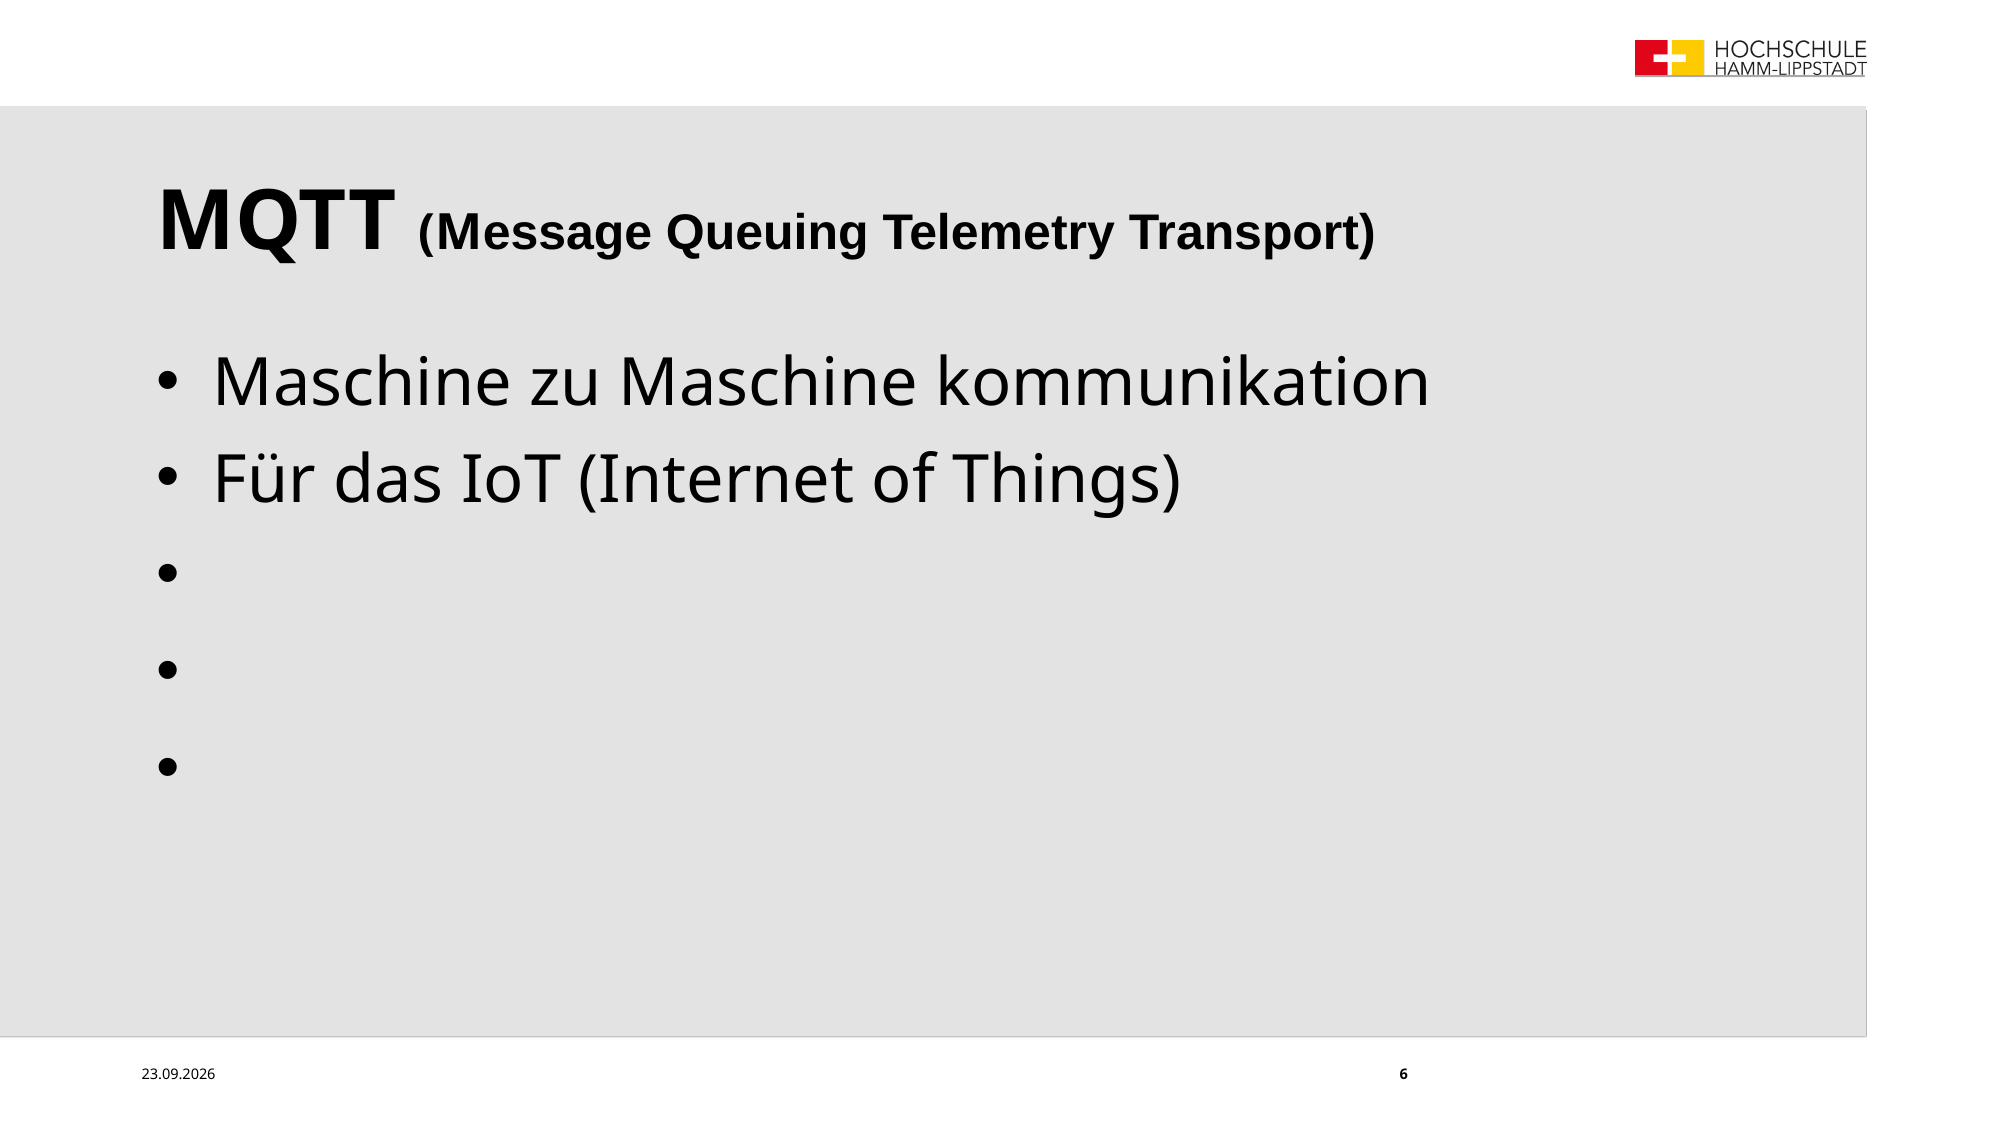

# MQTT (Message Queuing Telemetry Transport)
Maschine zu Maschine kommunikation
Für das IoT (Internet of Things)
6